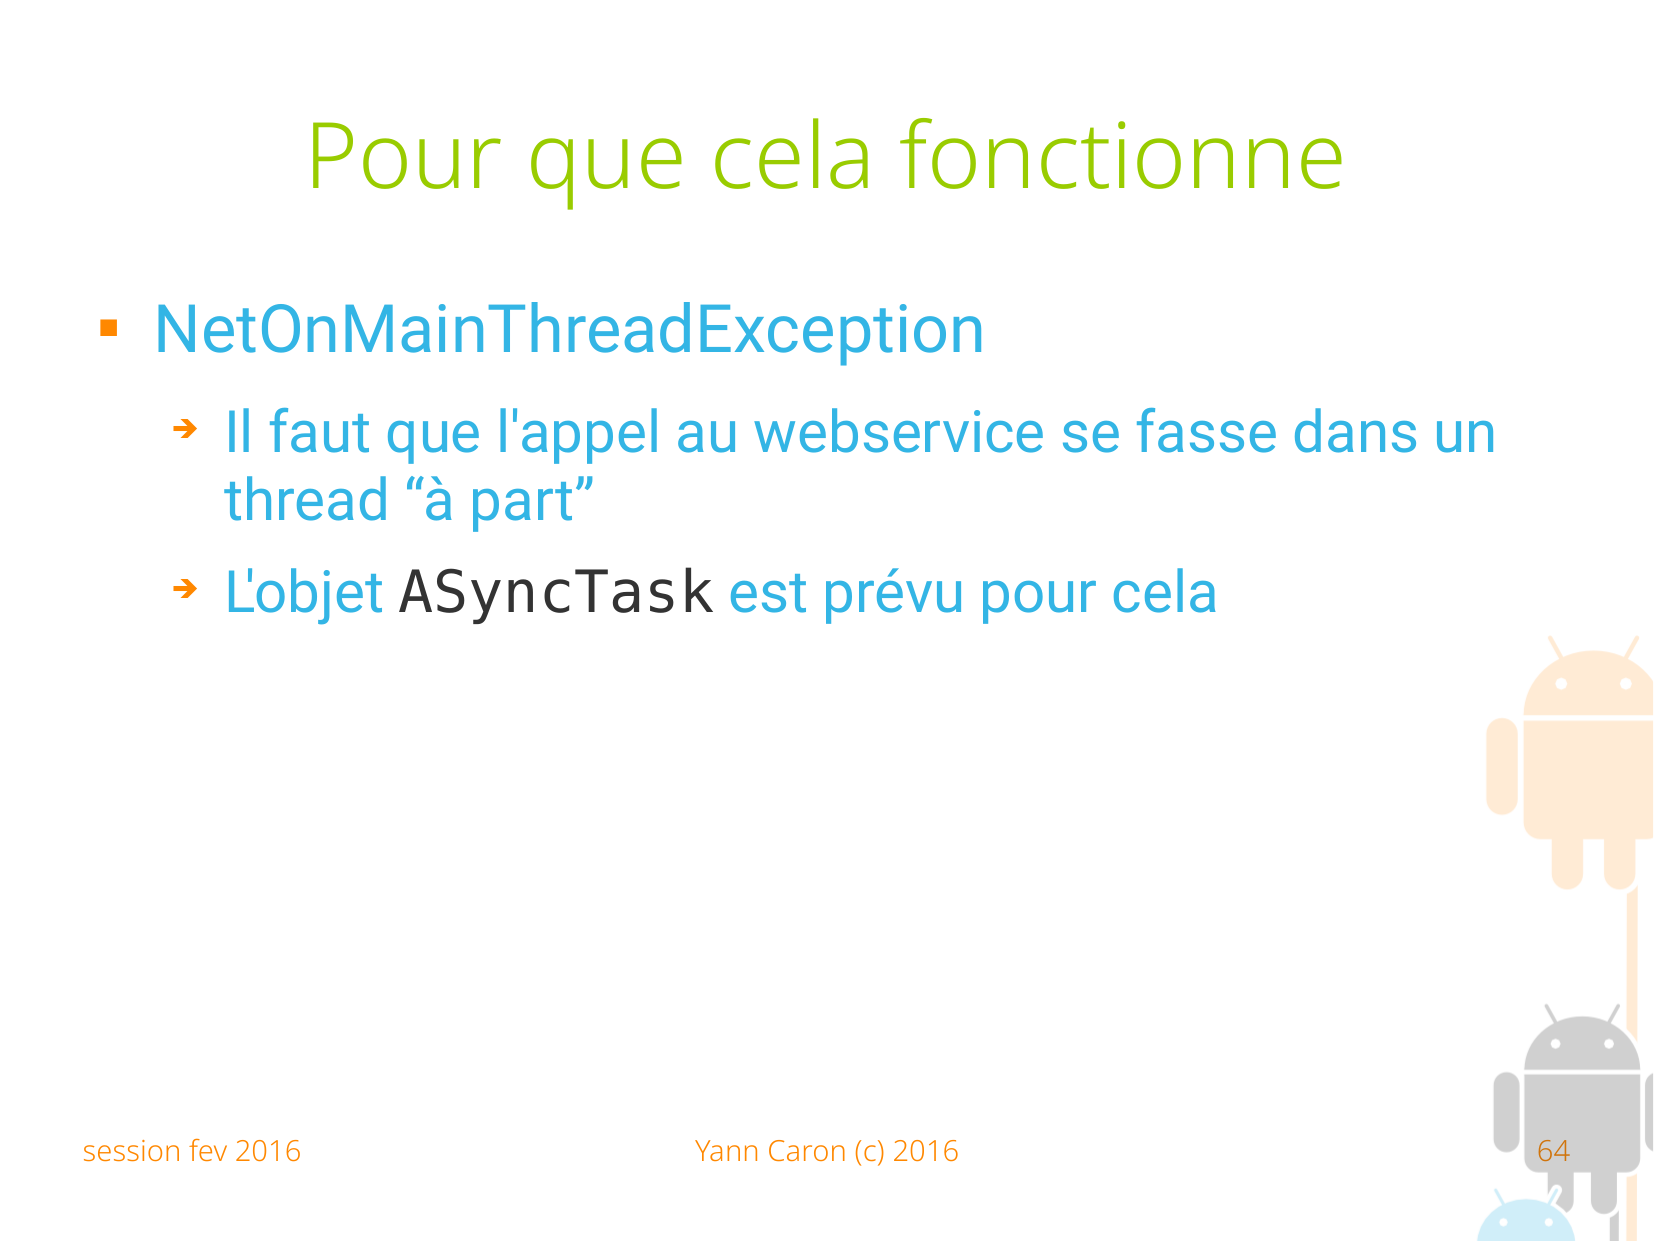

# Pour que cela fonctionne
NetOnMainThreadException
Il faut que l'appel au webservice se fasse dans un thread “à part”
L'objet ASyncTask est prévu pour cela
session fev 2016
Yann Caron (c) 2016
64